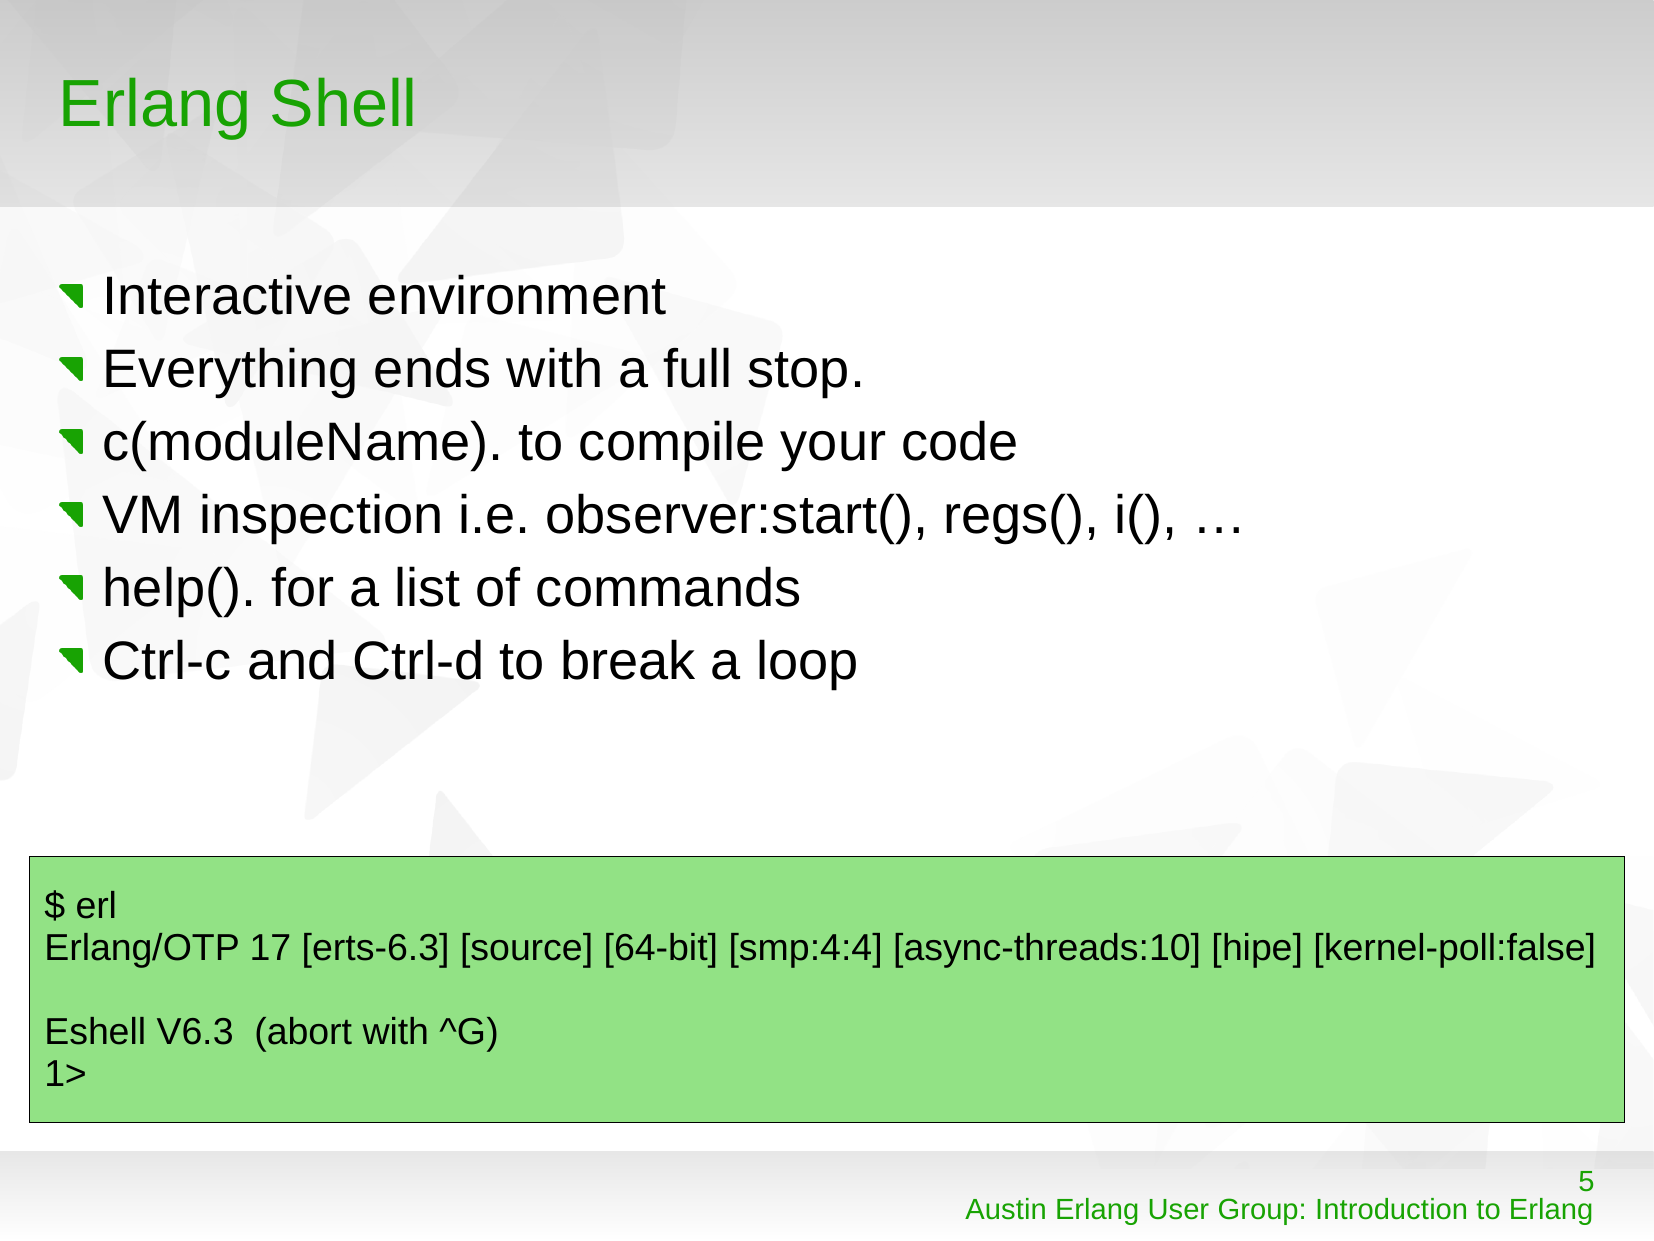

# Erlang Shell
Interactive environment
Everything ends with a full stop.
c(moduleName). to compile your code
VM inspection i.e. observer:start(), regs(), i(), …
help(). for a list of commands
Ctrl-c and Ctrl-d to break a loop
$ erl
Erlang/OTP 17 [erts-6.3] [source] [64-bit] [smp:4:4] [async-threads:10] [hipe] [kernel-poll:false]
Eshell V6.3 (abort with ^G)
1>
5
Austin Erlang User Group: Introduction to Erlang